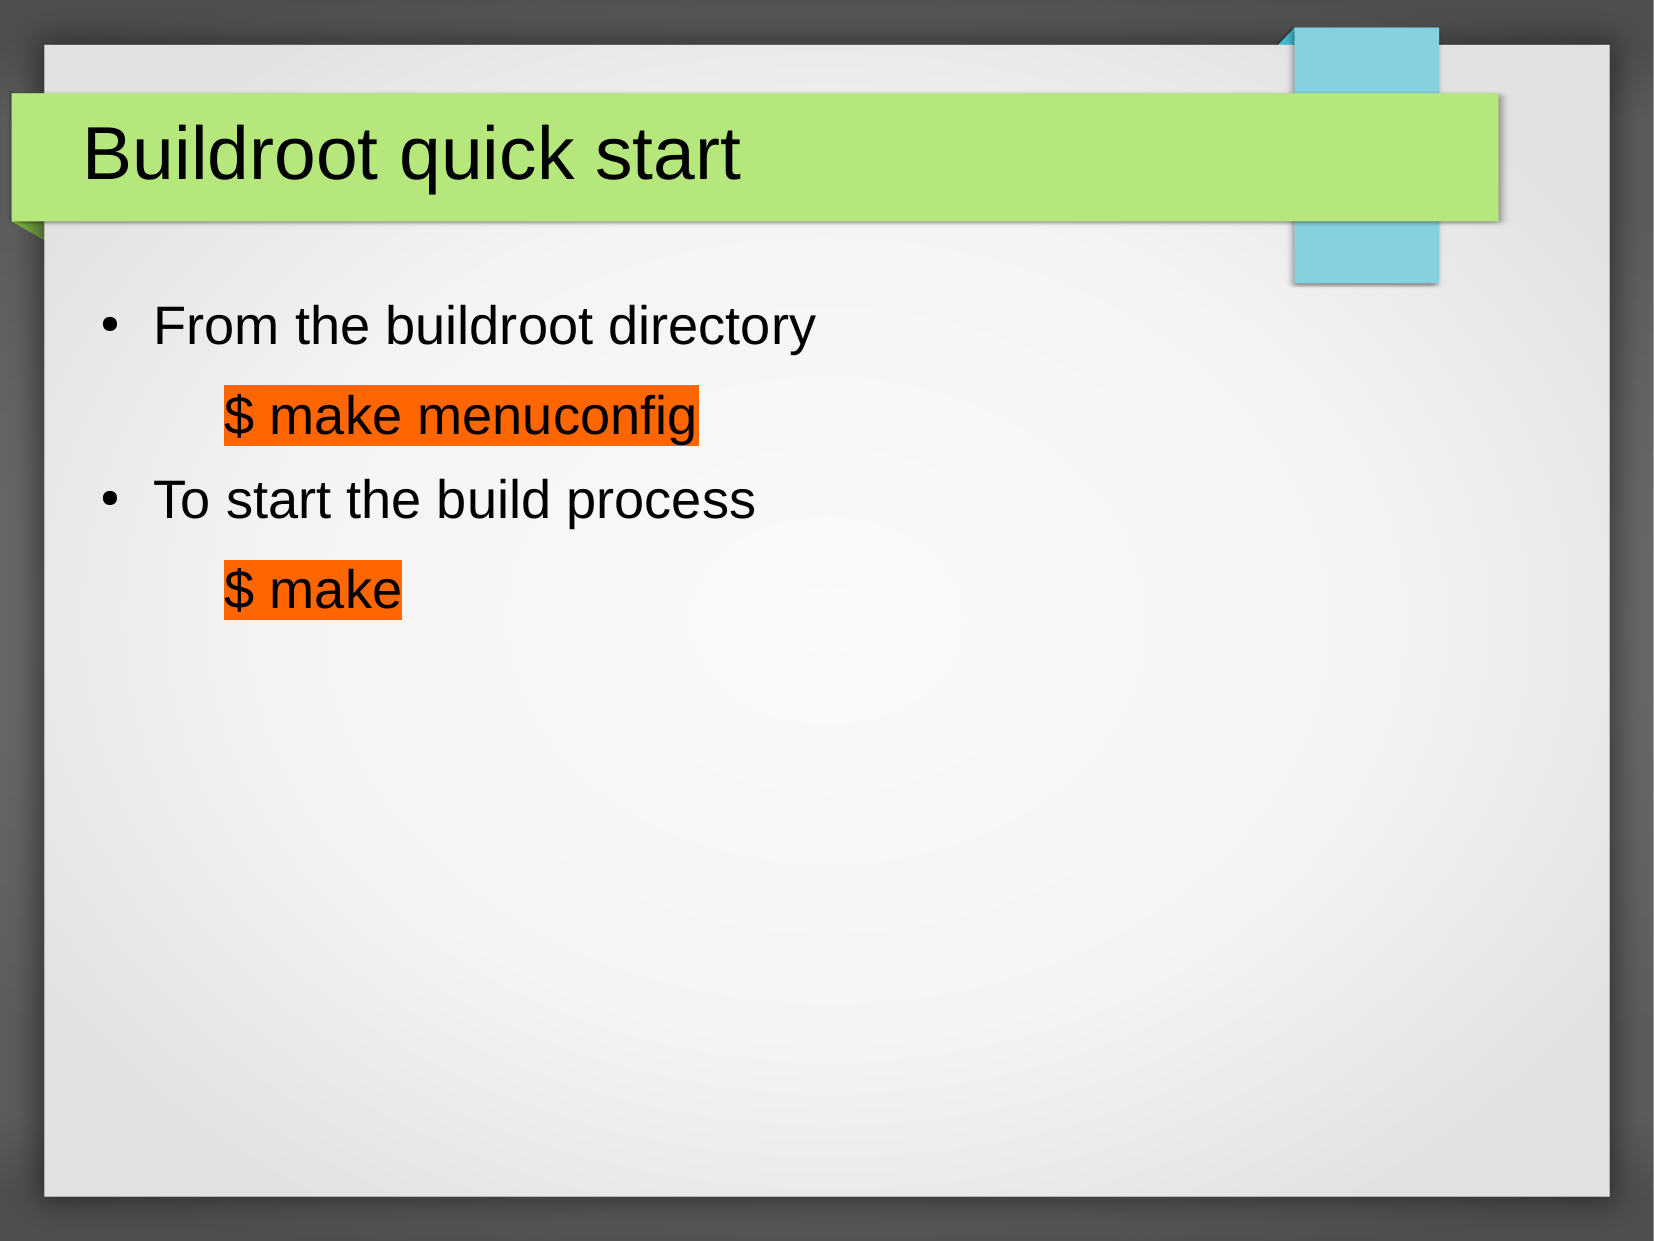

# Buildroot quick start
From the buildroot directory
$ make menuconfig
To start the build process
$ make